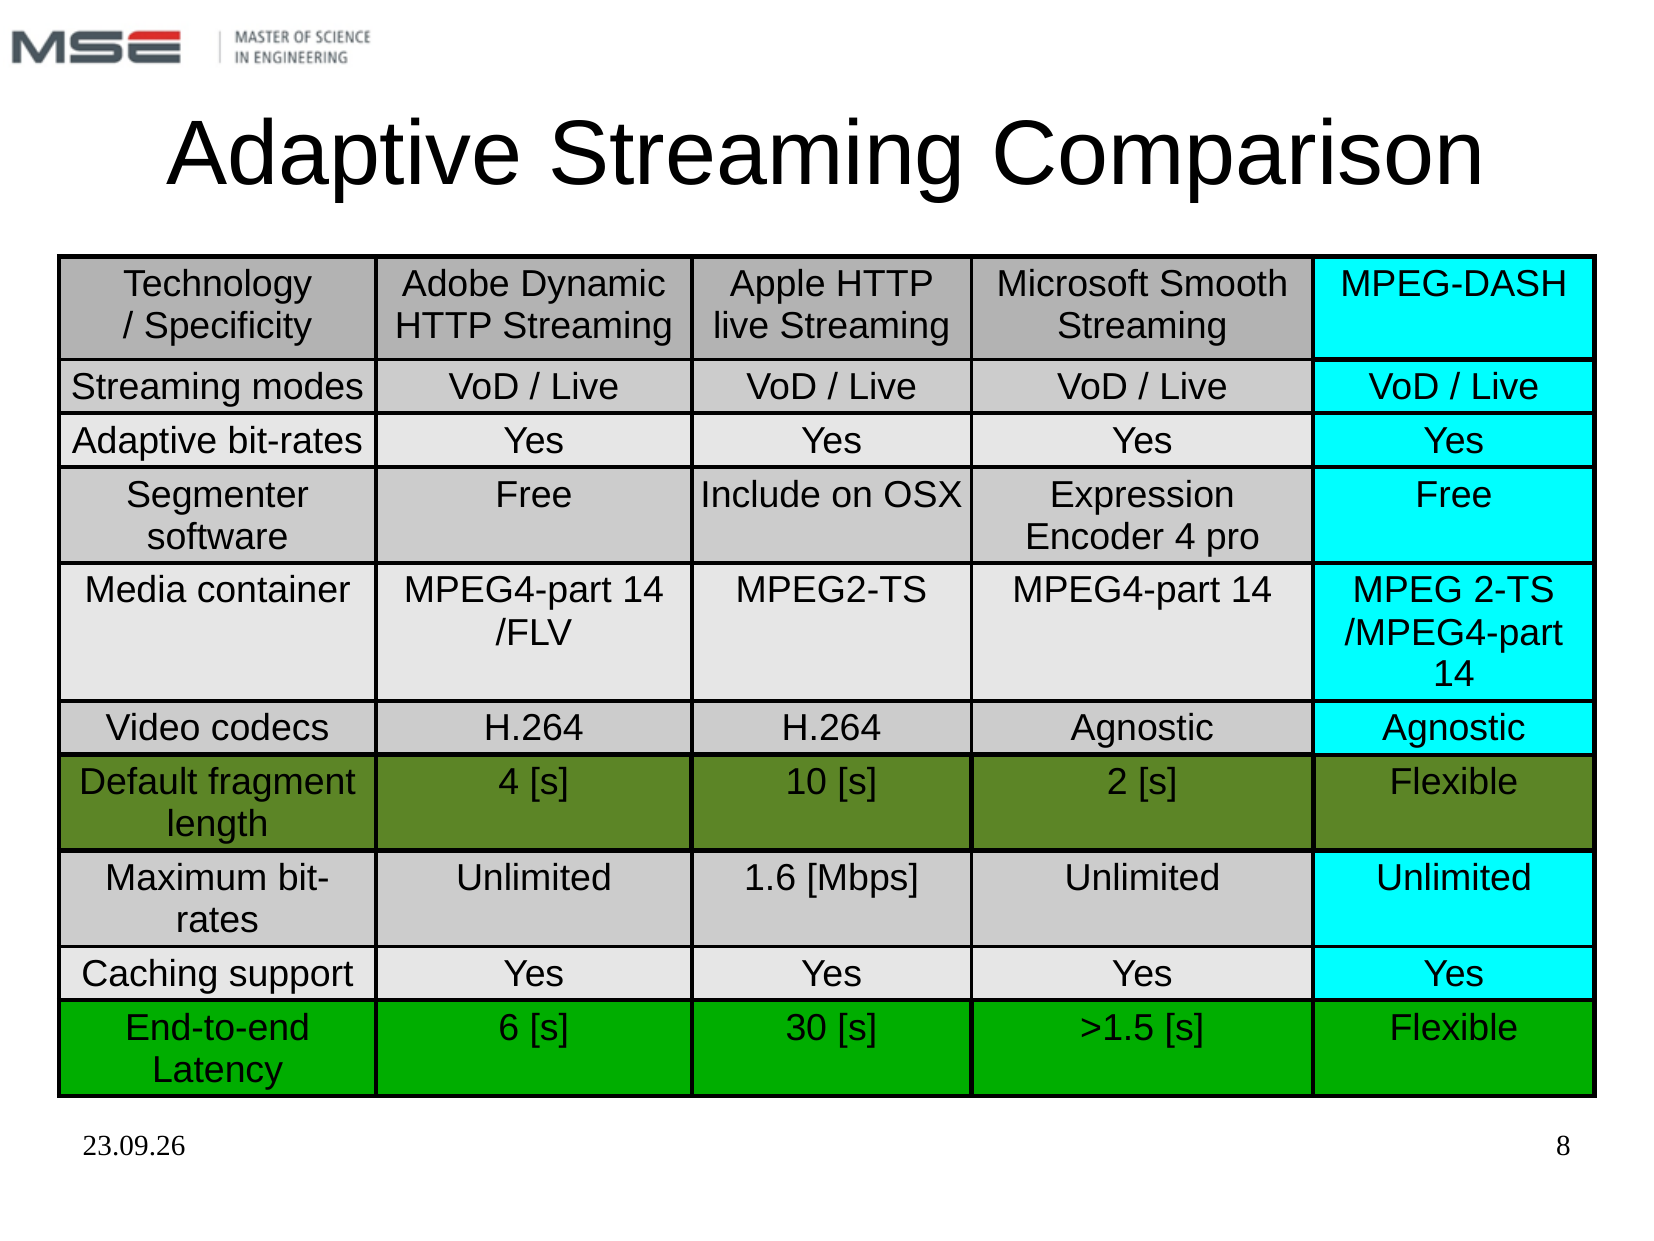

# Adaptive Streaming Comparison
| Technology / Specificity | Adobe Dynamic HTTP Streaming | Apple HTTP live Streaming | Microsoft Smooth Streaming | MPEG-DASH |
| --- | --- | --- | --- | --- |
| Streaming modes | VoD / Live | VoD / Live | VoD / Live | VoD / Live |
| Adaptive bit-rates | Yes | Yes | Yes | Yes |
| Segmenter software | Free | Include on OSX | Expression Encoder 4 pro | Free |
| Media container | MPEG4-part 14 /FLV | MPEG2-TS | MPEG4-part 14 | MPEG 2-TS /MPEG4-part 14 |
| Video codecs | H.264 | H.264 | Agnostic | Agnostic |
| Default fragment length | 4 [s] | 10 [s] | 2 [s] | Flexible |
| Maximum bit-rates | Unlimited | 1.6 [Mbps] | Unlimited | Unlimited |
| Caching support | Yes | Yes | Yes | Yes |
| End-to-end Latency | 6 [s] | 30 [s] | >1.5 [s] | Flexible |
8